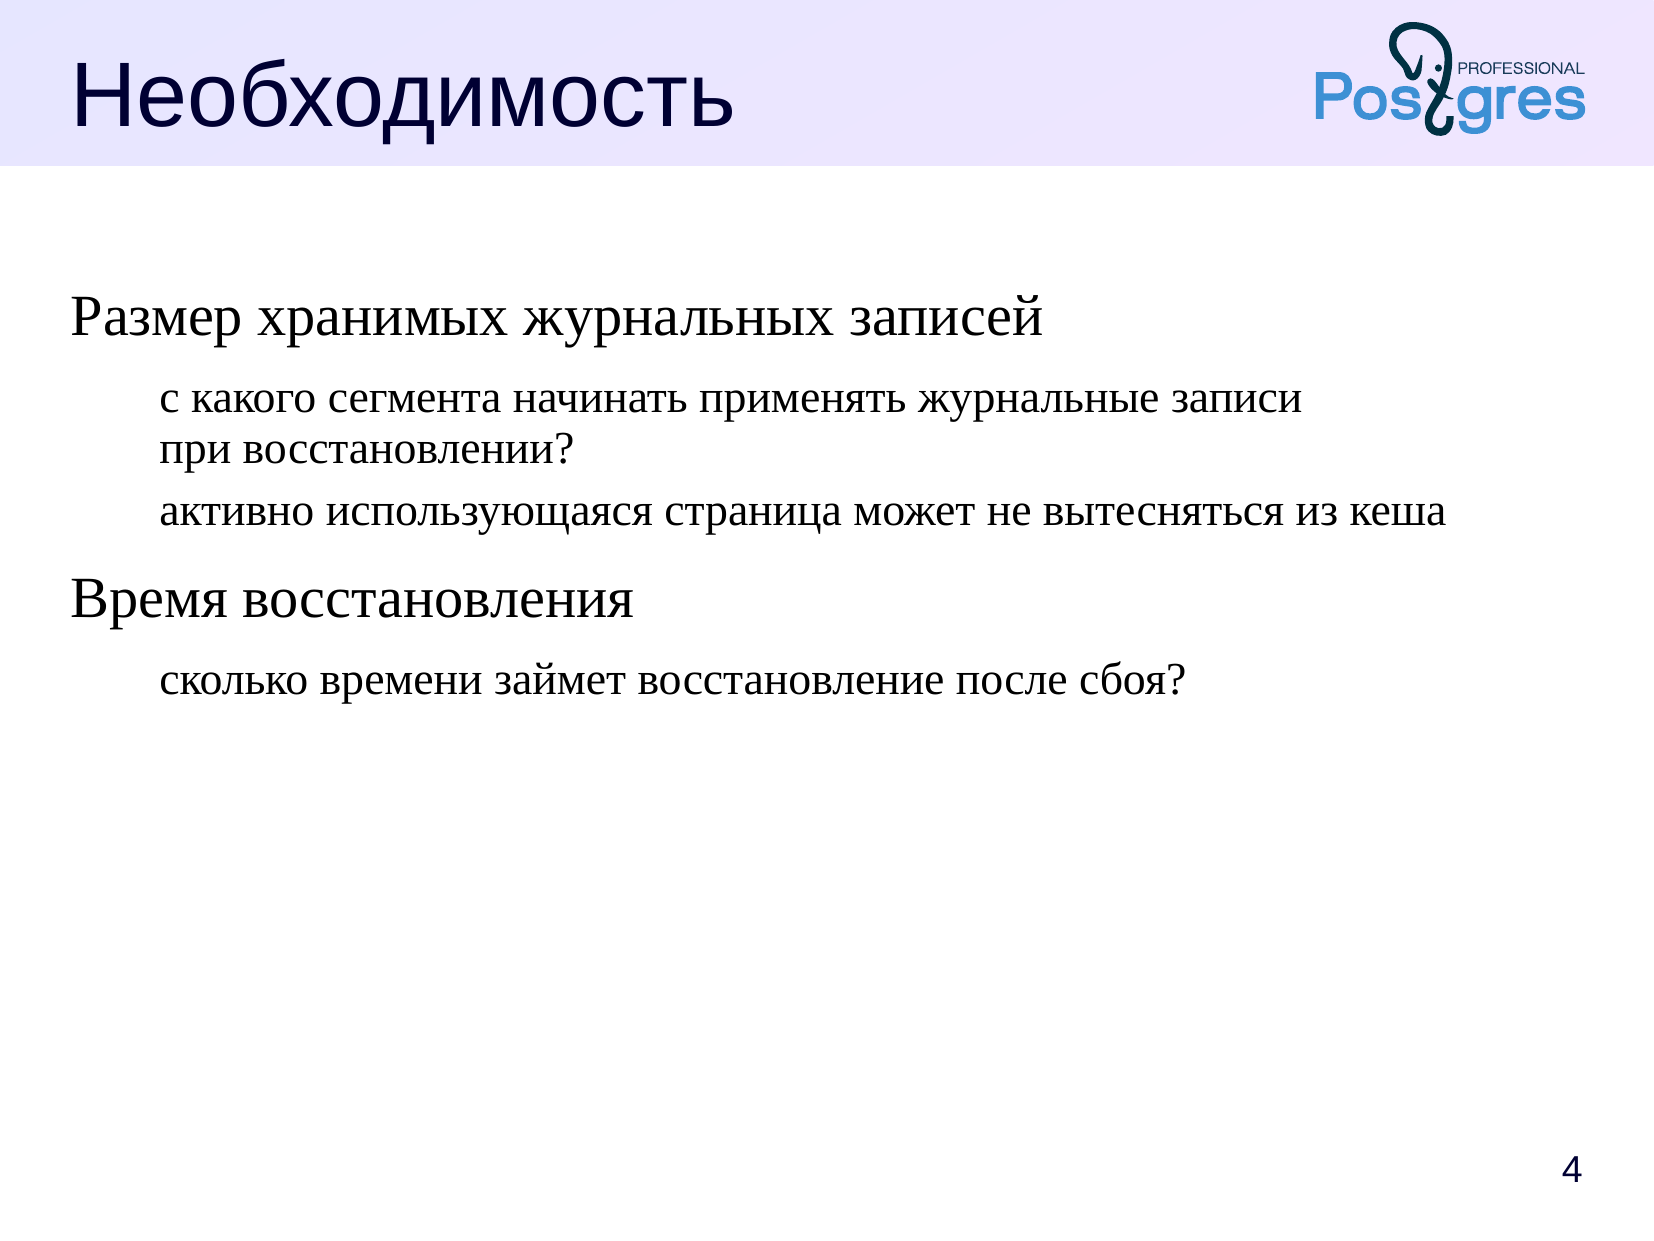

# Необходимость
Размер хранимых журнальных записей
с какого сегмента начинать применять журнальные записи
при восстановлении?
активно использующаяся страница может не вытесняться из кеша
Время восстановления
сколько времени займет восстановление после сбоя?